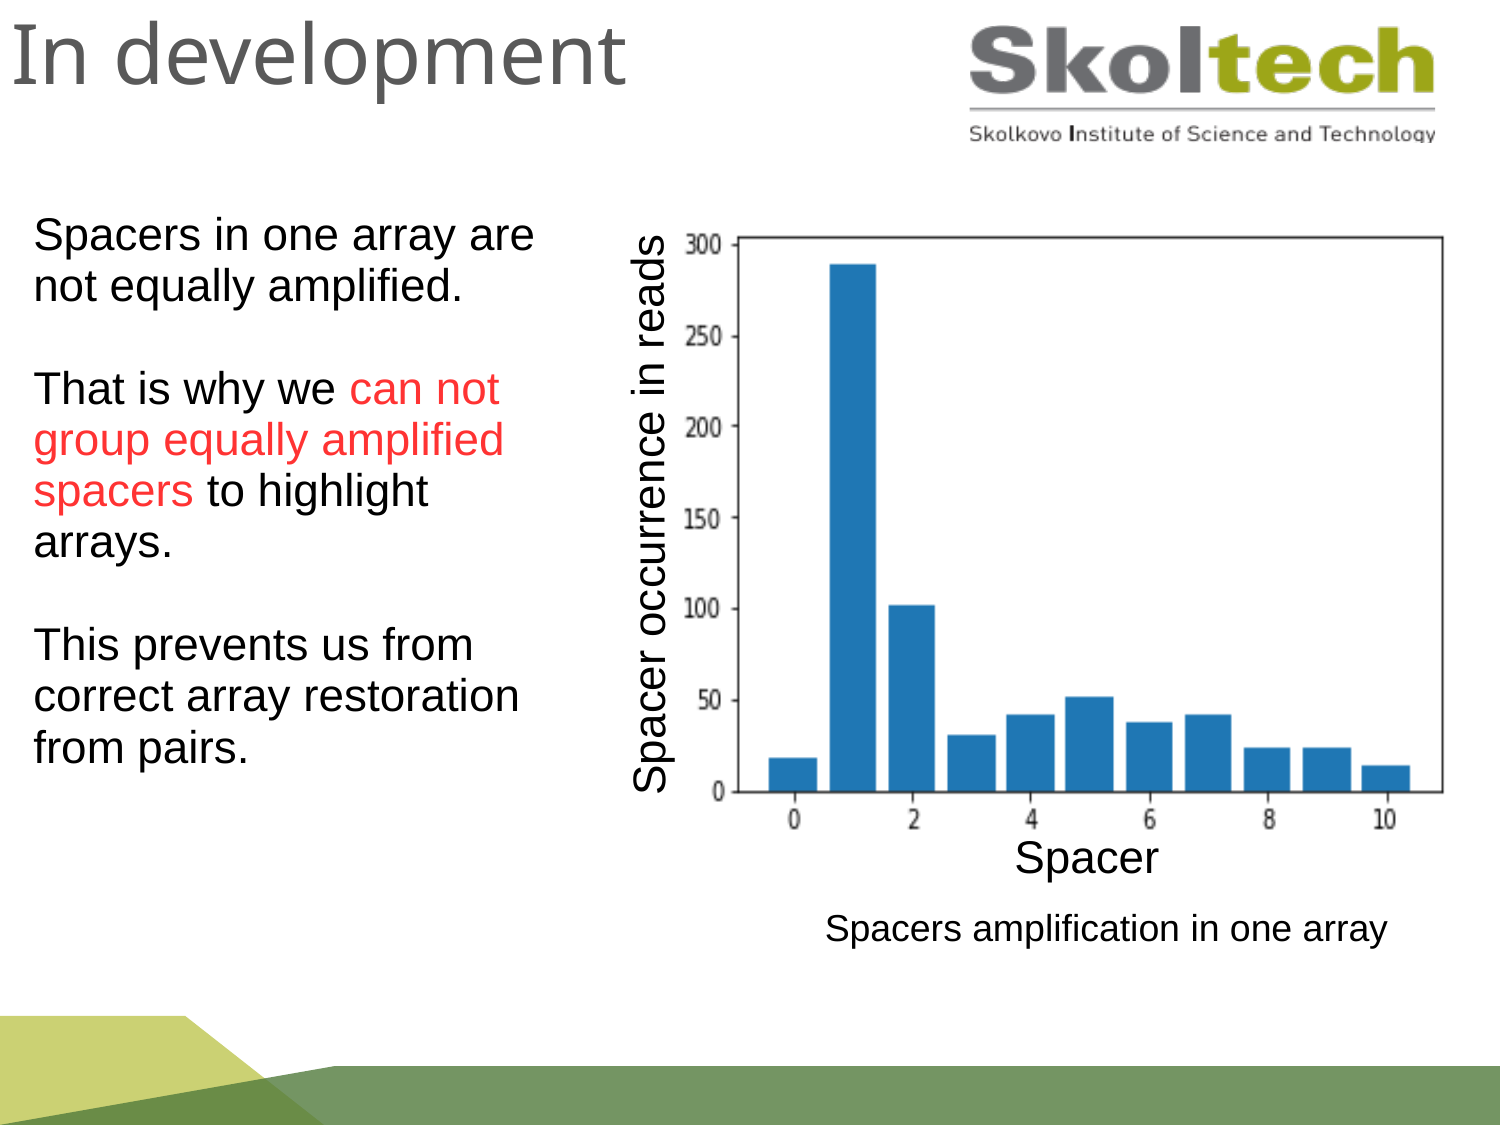

In development
Spacers in one array are not equally amplified.
That is why we can not group equally amplified spacers to highlight arrays.
This prevents us from correct array restoration from pairs.
Spacer occurrence in reads
Spacer
Spacers amplification in one array